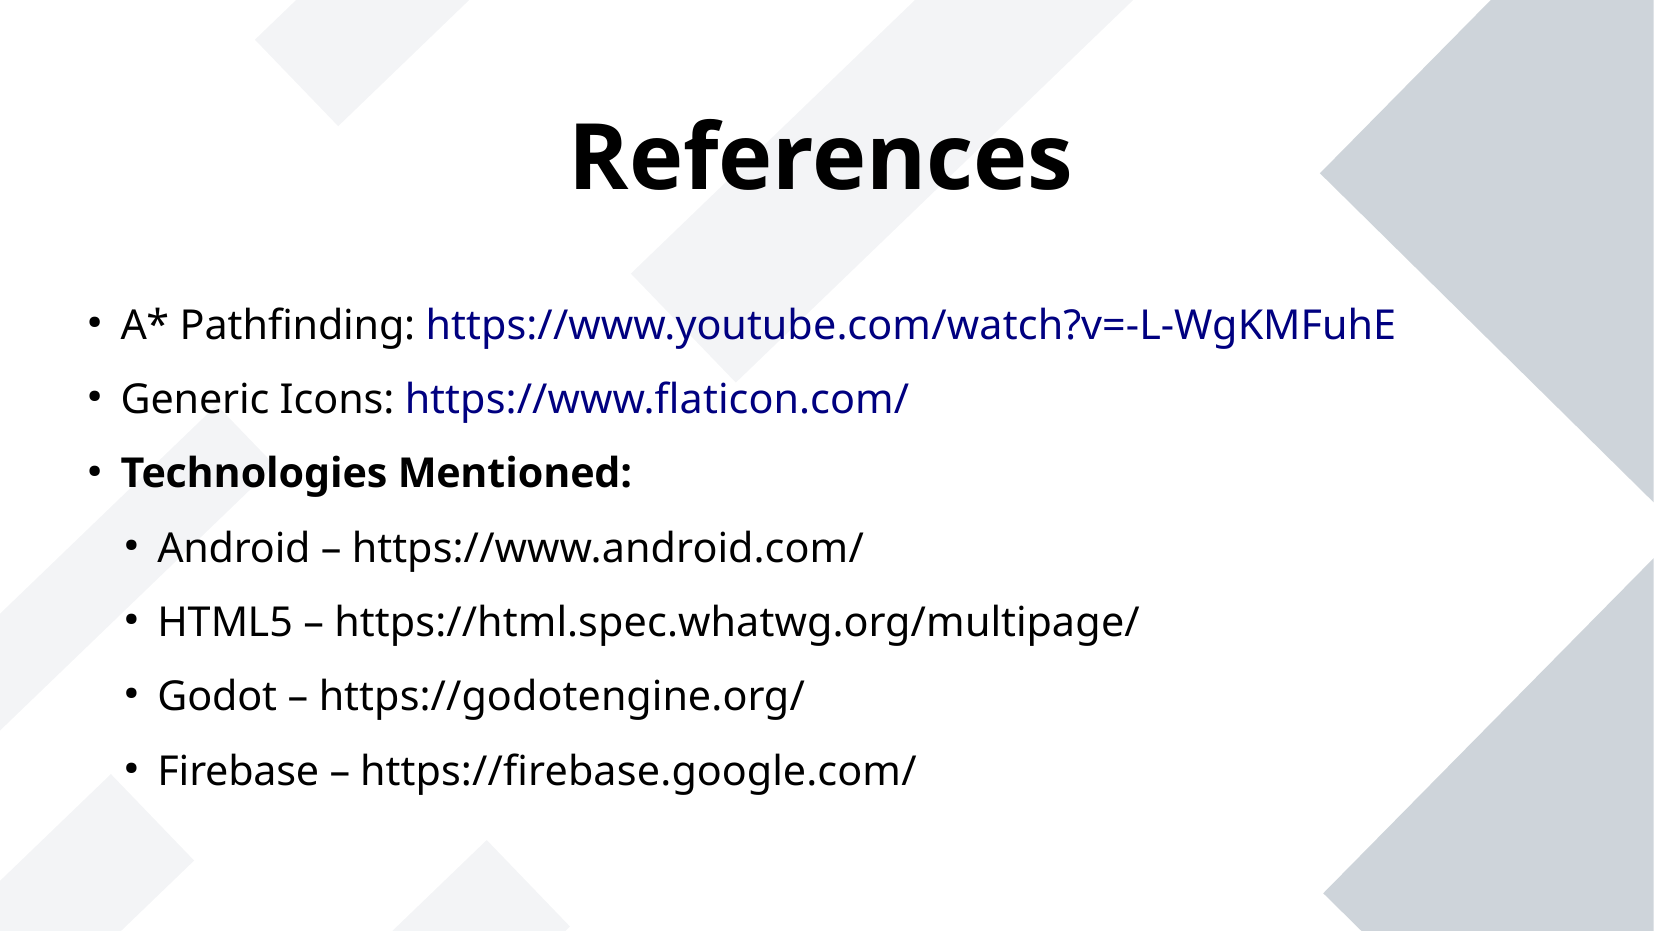

# References
A* Pathfinding: https://www.youtube.com/watch?v=-L-WgKMFuhE
Generic Icons: https://www.flaticon.com/
Technologies Mentioned:
Android – https://www.android.com/
HTML5 – https://html.spec.whatwg.org/multipage/
Godot – https://godotengine.org/
Firebase – https://firebase.google.com/